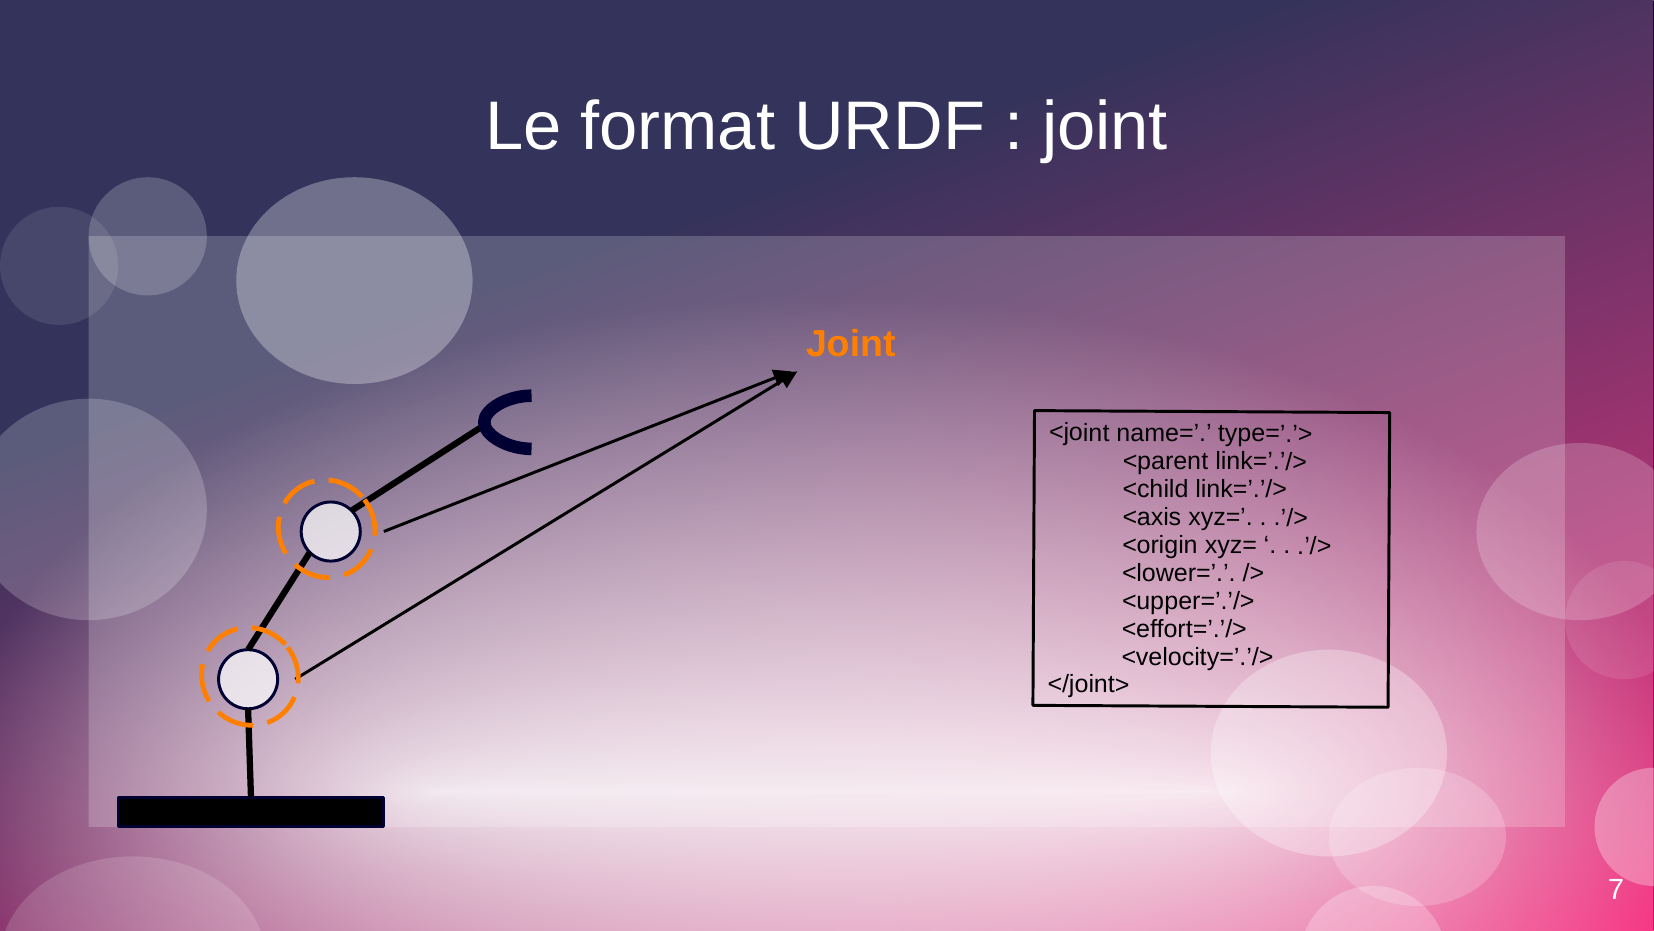

# Le format URDF : joint
Joint
<joint name=’.’ type=’.’>
	<parent link=’.’/>
	<child link=’.’/>
	<axis xyz=’. . .’/>
	<origin xyz= ‘. . .’/>
	<lower=’.’. />
	<upper=’.’/>
	<effort=’.’/>
	<velocity=’.’/>
</joint>